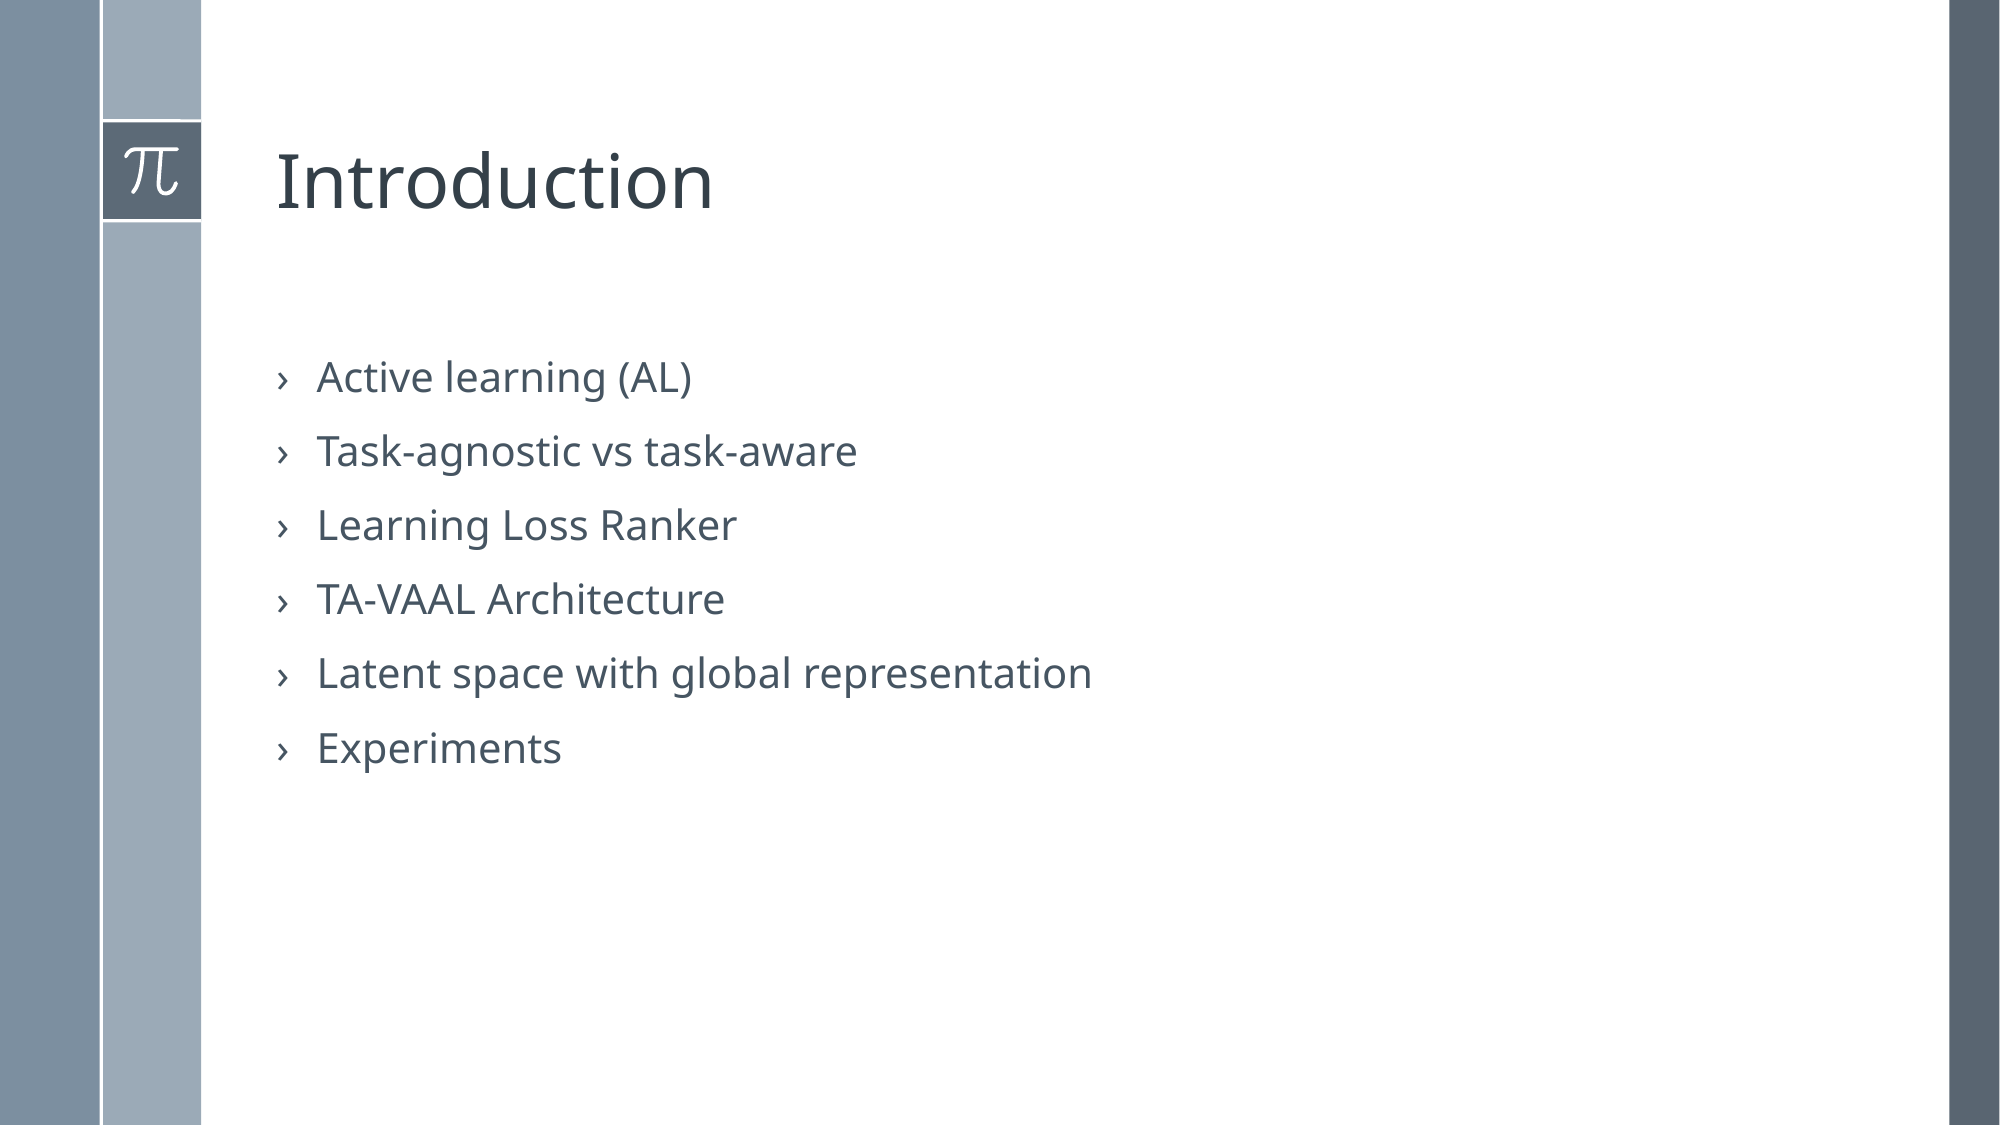

Introduction
Active learning (AL)
Task-agnostic vs task-aware
Learning Loss Ranker
TA-VAAL Architecture
Latent space with global representation
Experiments